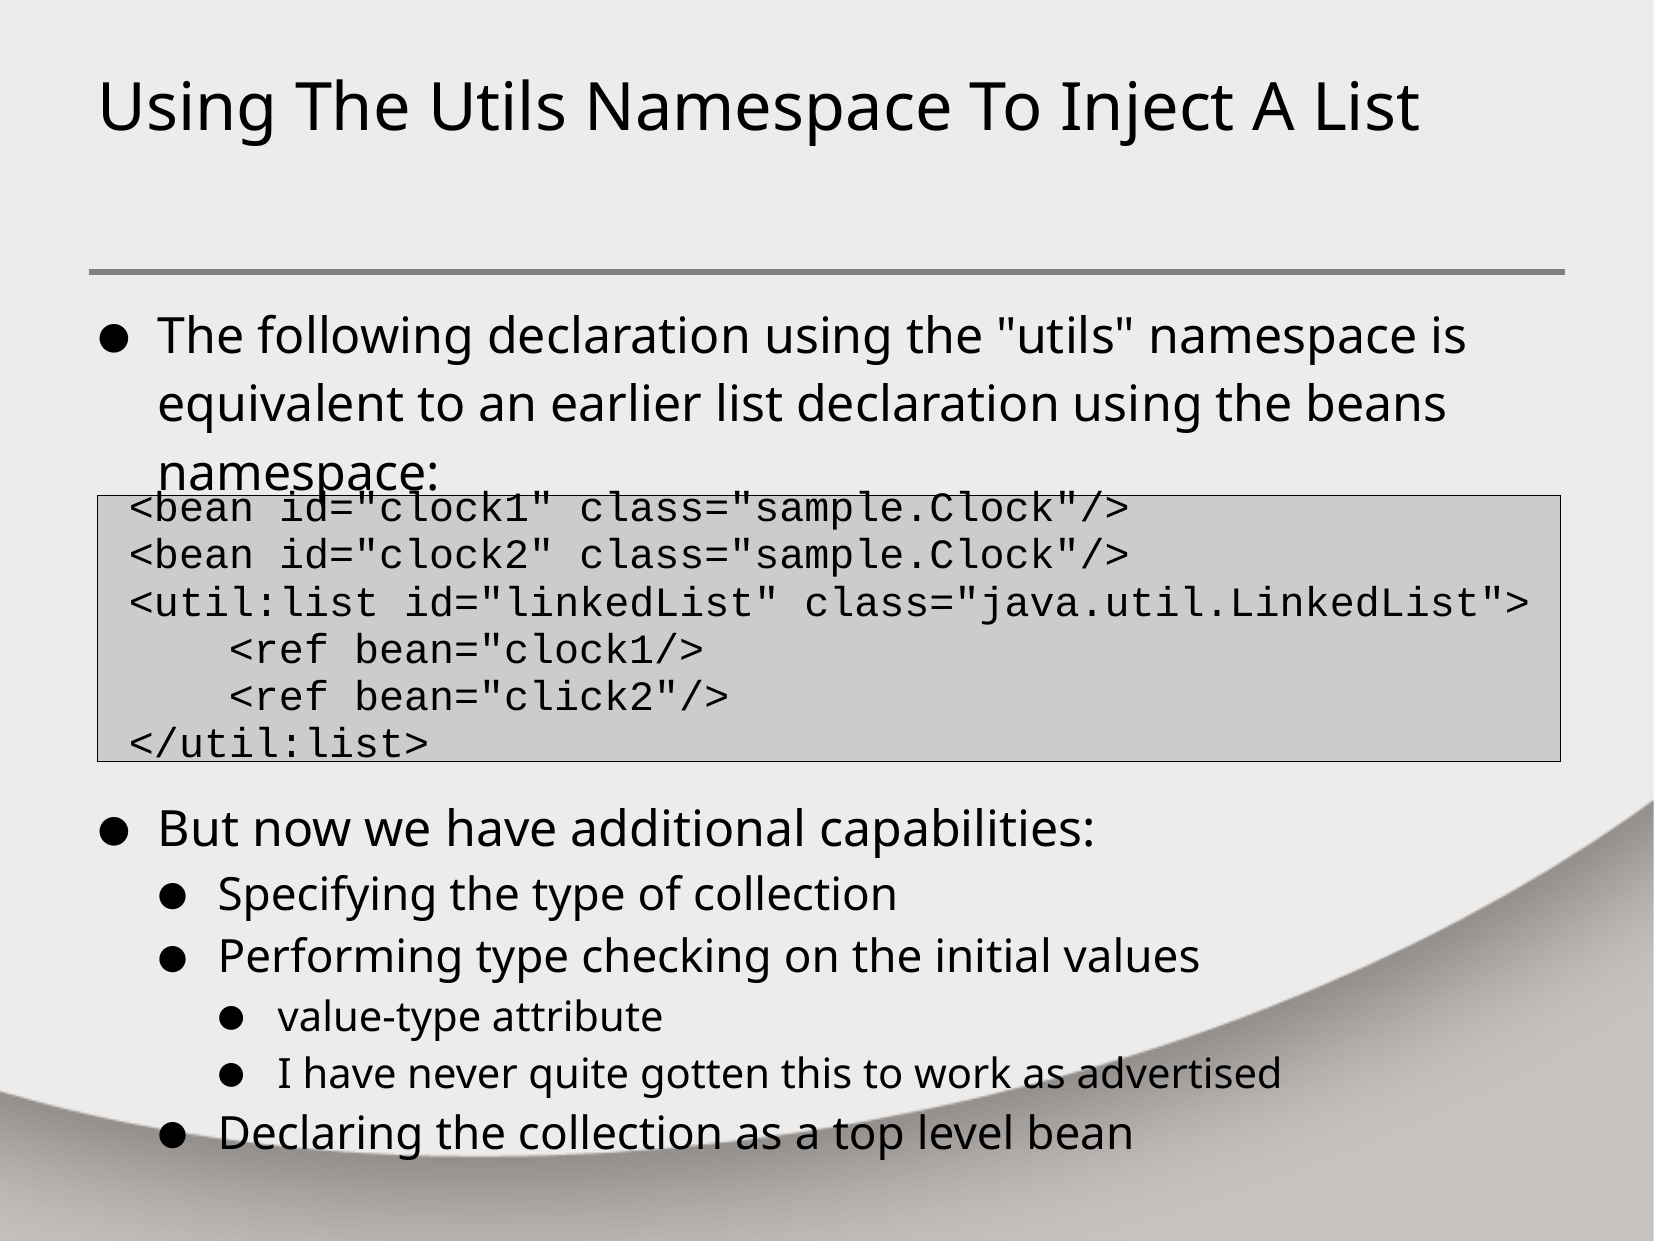

# Using The Utils Namespace To Inject A List
The following declaration using the "utils" namespace is equivalent to an earlier list declaration using the beans namespace:
But now we have additional capabilities:
Specifying the type of collection
Performing type checking on the initial values
value-type attribute
I have never quite gotten this to work as advertised
Declaring the collection as a top level bean
<bean id="clock1" class="sample.Clock"/>
<bean id="clock2" class="sample.Clock"/>
<util:list id="linkedList" class="java.util.LinkedList">
 <ref bean="clock1/>
 <ref bean="click2"/>
</util:list>